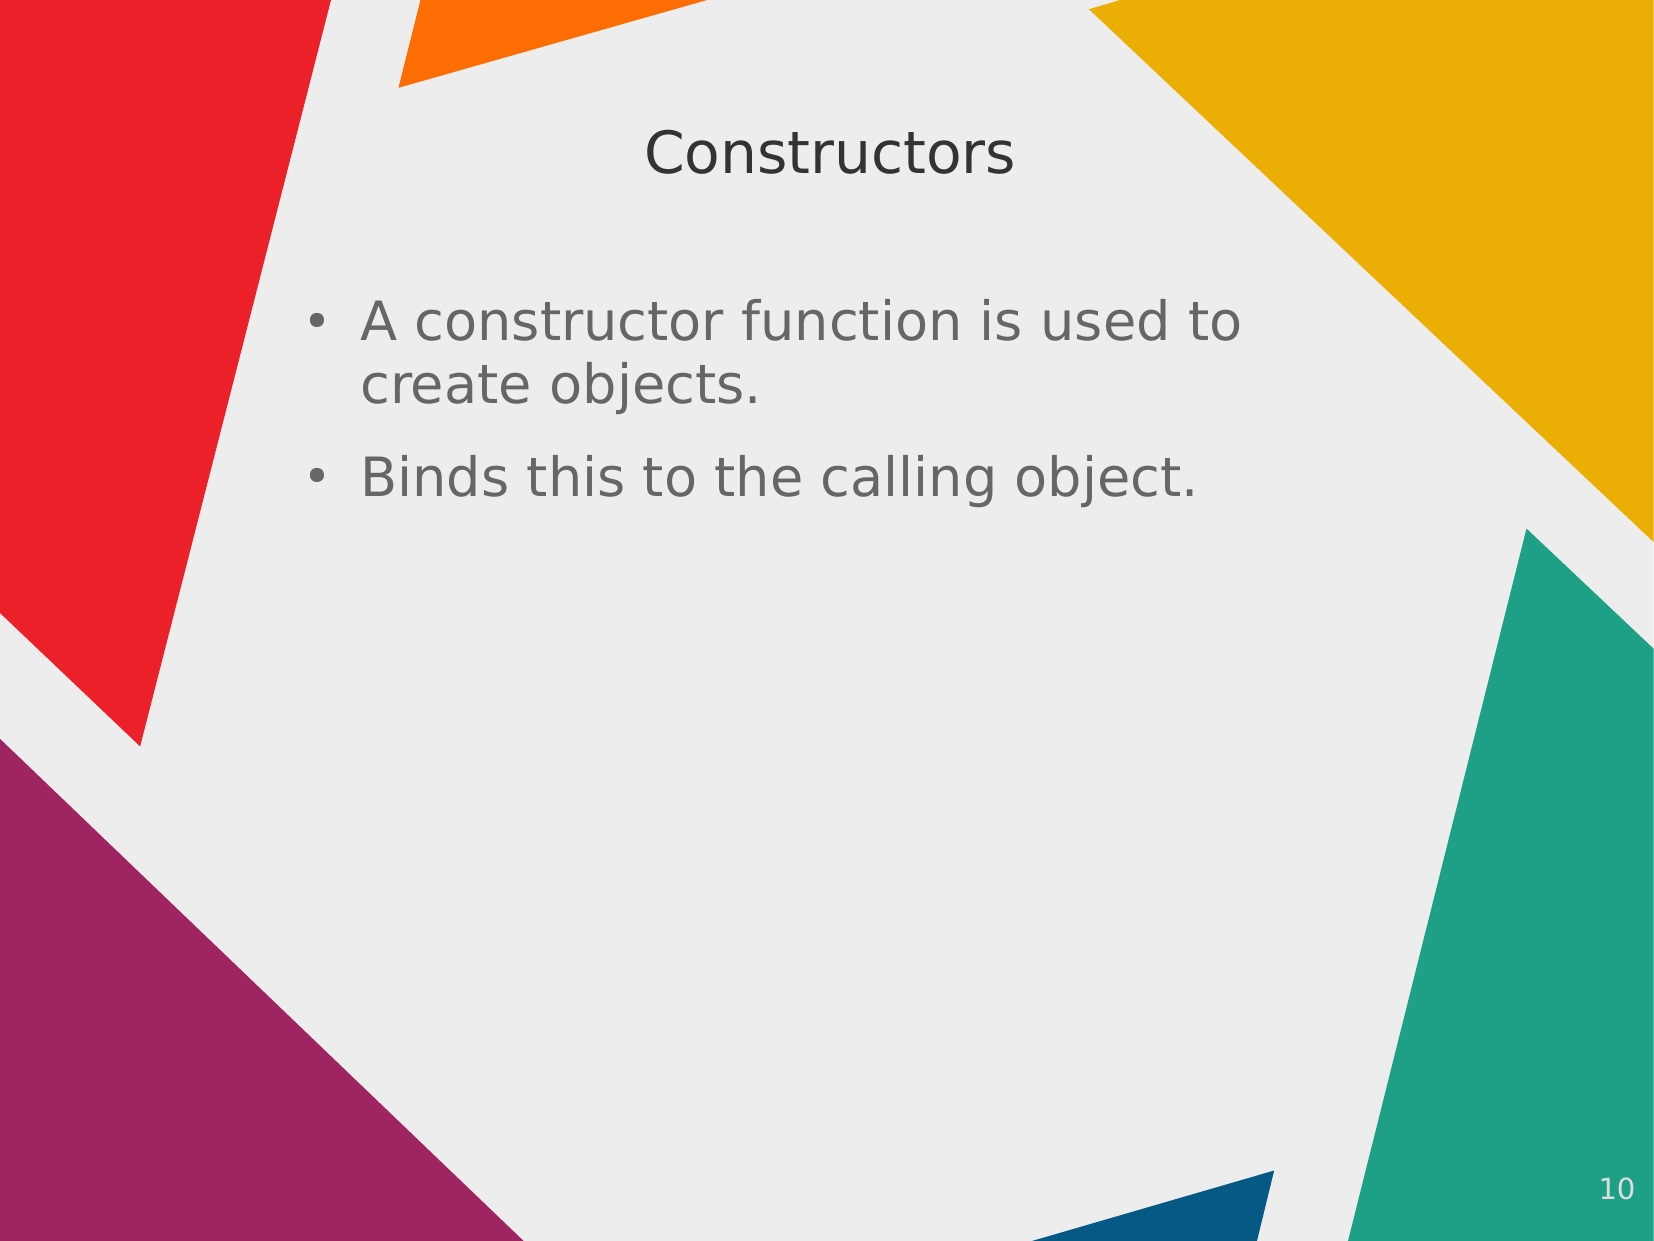

# Constructors
A constructor function is used to create objects.
Binds this to the calling object.
10